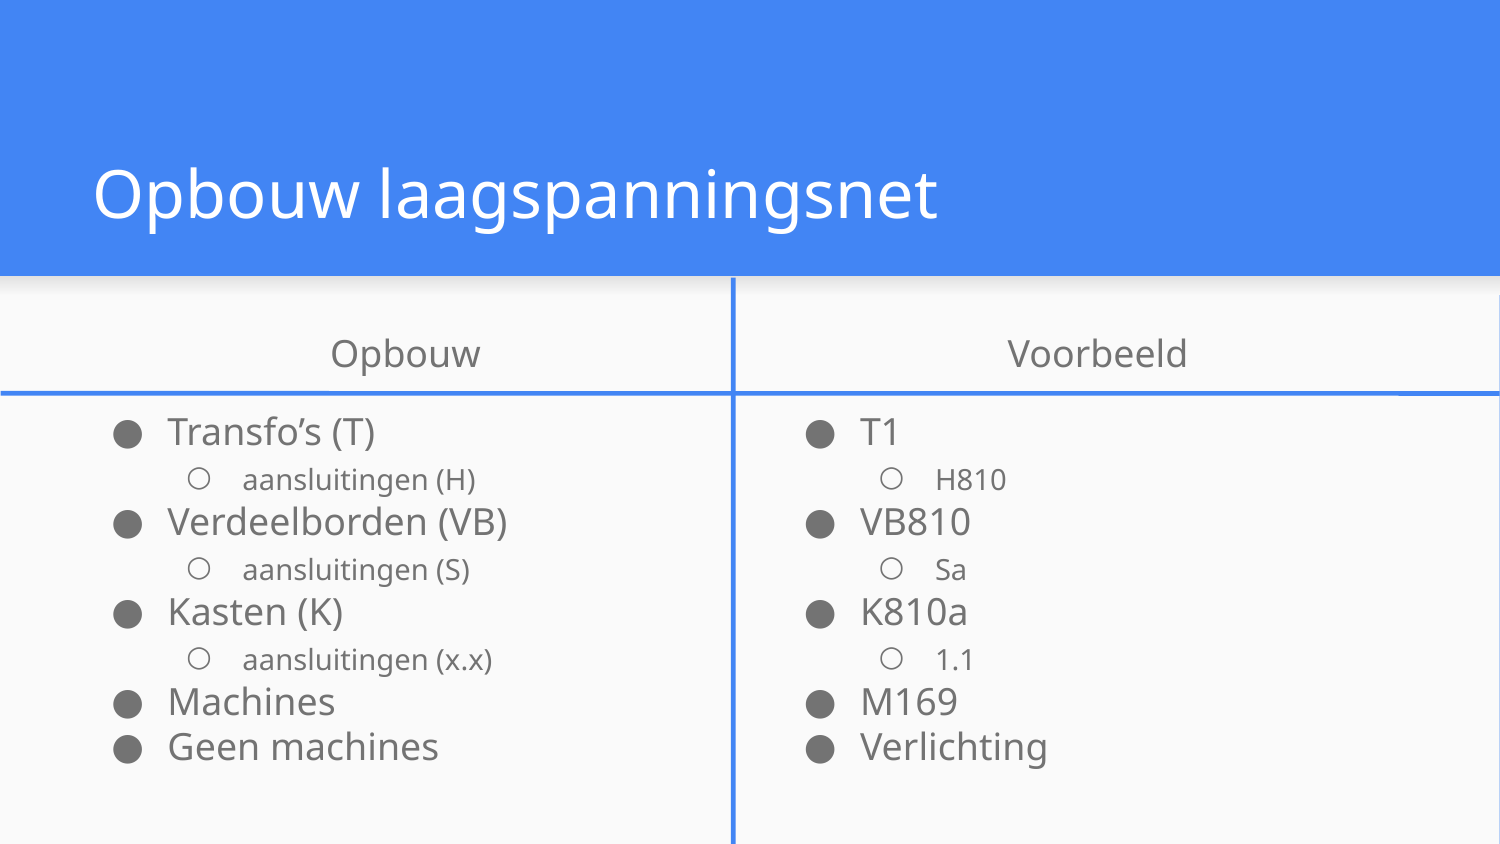

# Opbouw laagspanningsnet
Opbouw
Transfo’s (T)
aansluitingen (H)
Verdeelborden (VB)
aansluitingen (S)
Kasten (K)
aansluitingen (x.x)
Machines
Geen machines
Voorbeeld
T1
H810
VB810
Sa
K810a
1.1
M169
Verlichting